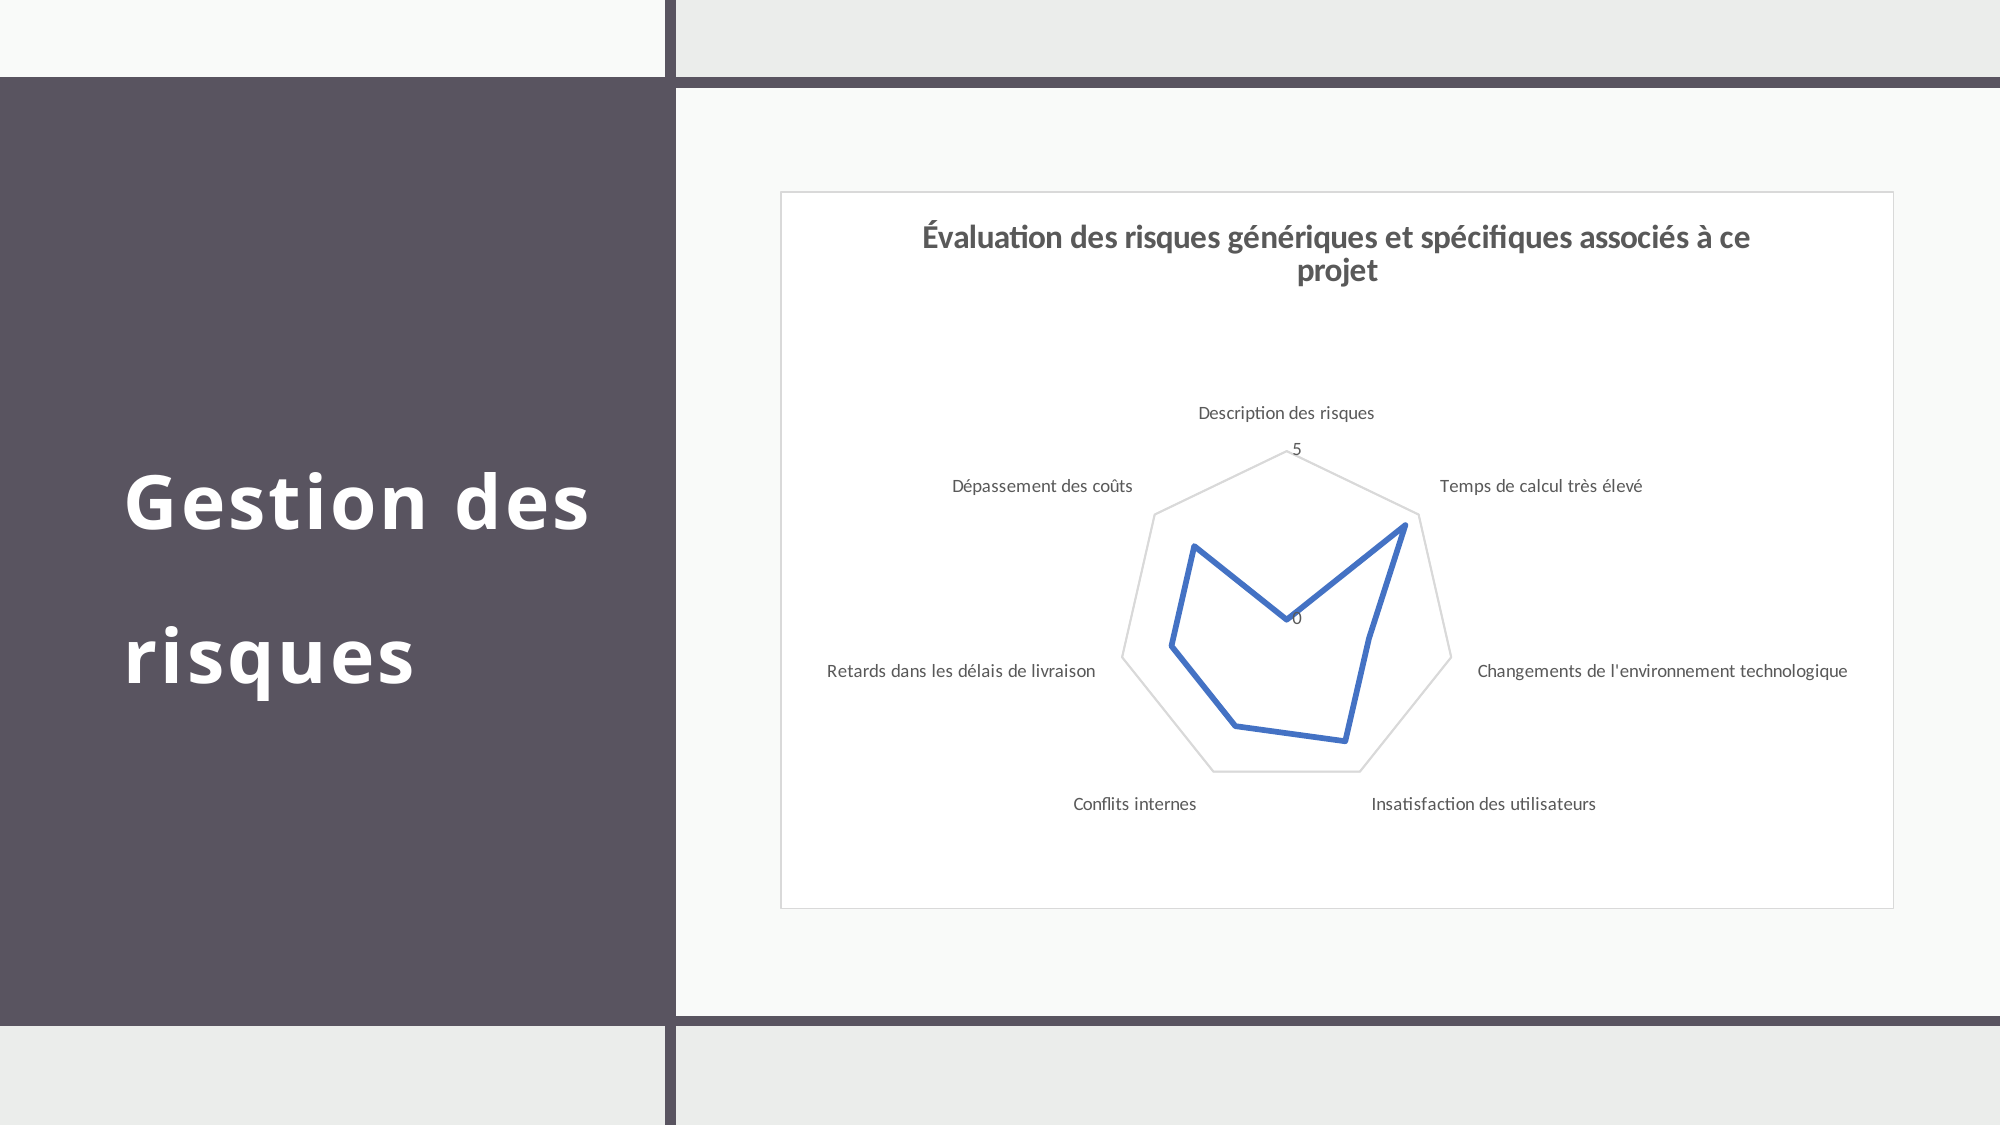

### Chart: Évaluation des risques génériques et spécifiques associés à ce projet
| Category | Série1 |
|---|---|
| Description des risques | 0.0 |
| Dépassement des coûts | 3.5 |
| Retards dans les délais de livraison | 3.5 |
| Conflits internes | 3.5 |
| Insatisfaction des utilisateurs | 4.0 |
| Changements de l'environnement technologique | 2.5 |
| Temps de calcul très élevé | 4.5 |# Gestion des risques